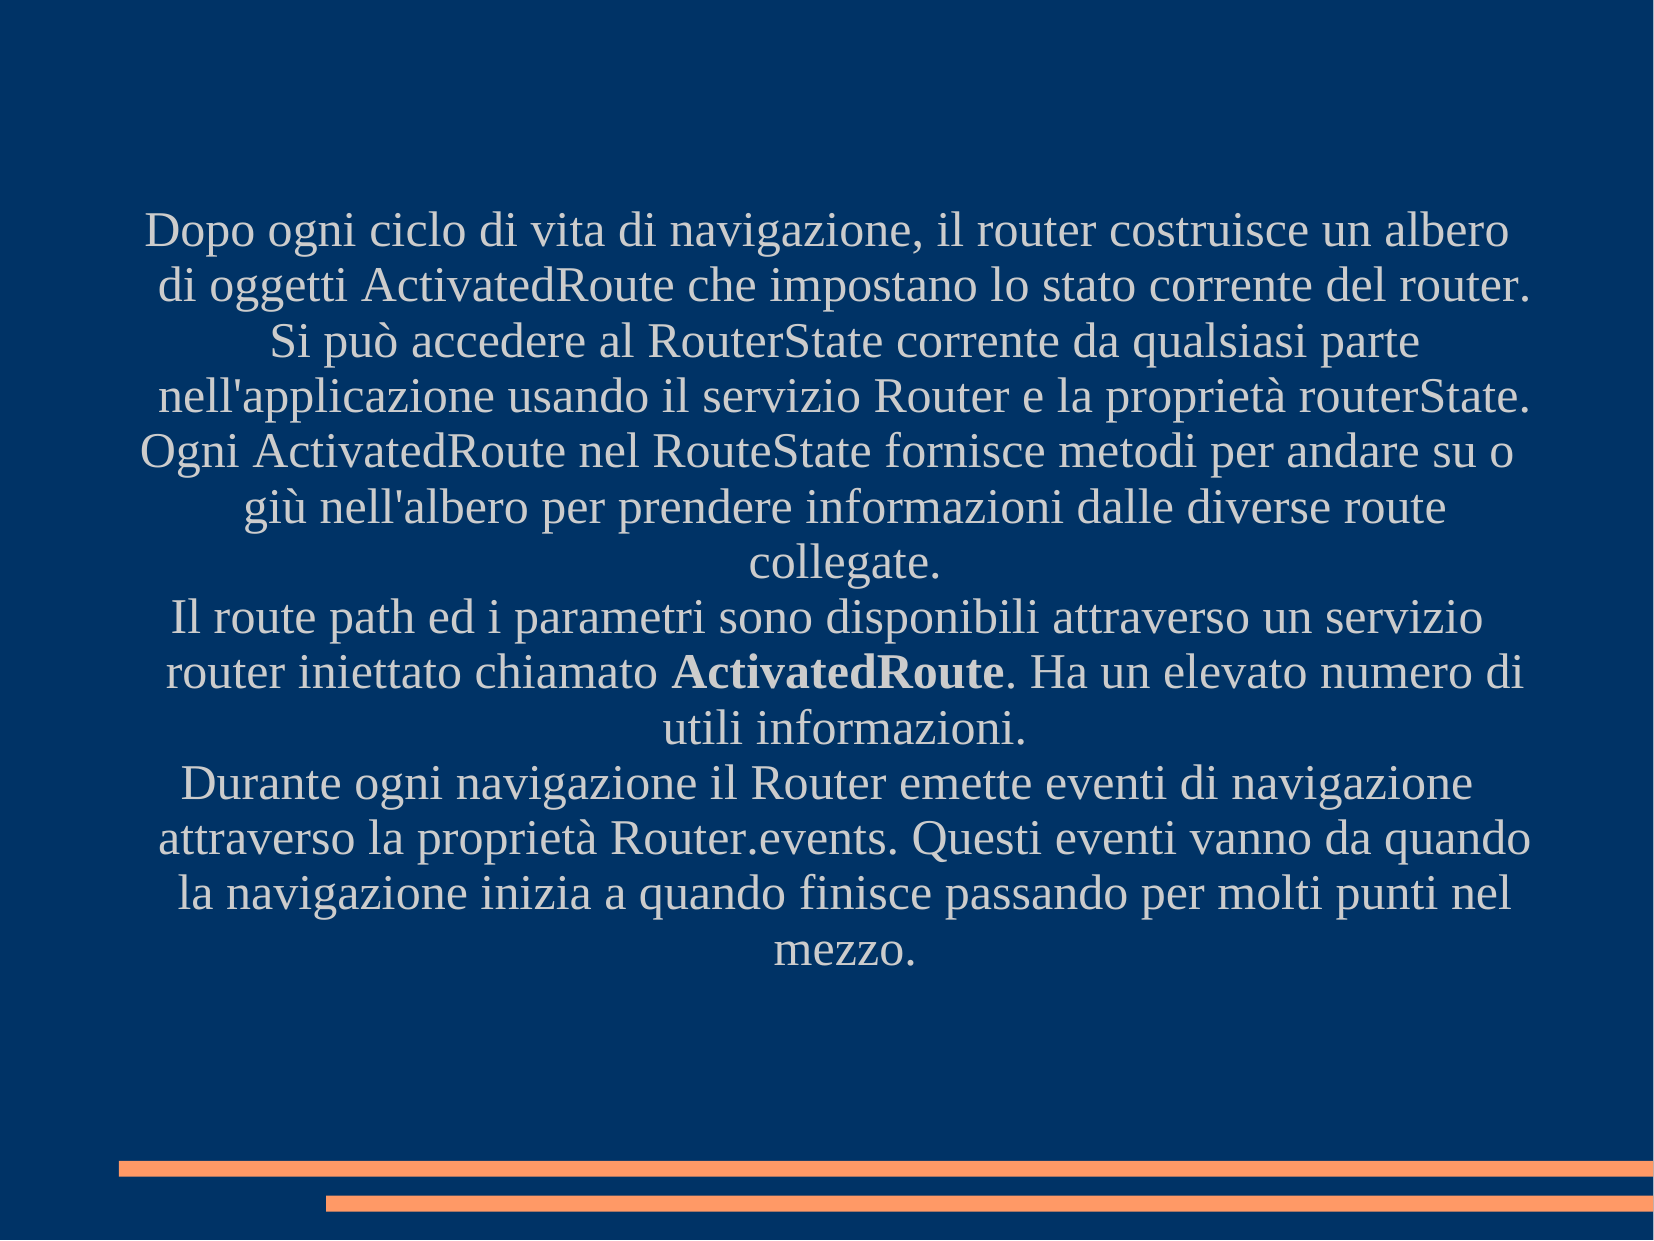

# Dopo ogni ciclo di vita di navigazione, il router costruisce un albero di oggetti ActivatedRoute che impostano lo stato corrente del router. Si può accedere al RouterState corrente da qualsiasi parte nell'applicazione usando il servizio Router e la proprietà routerState.
Ogni ActivatedRoute nel RouteState fornisce metodi per andare su o giù nell'albero per prendere informazioni dalle diverse route collegate.
Il route path ed i parametri sono disponibili attraverso un servizio router iniettato chiamato ActivatedRoute. Ha un elevato numero di utili informazioni.
Durante ogni navigazione il Router emette eventi di navigazione attraverso la proprietà Router.events. Questi eventi vanno da quando la navigazione inizia a quando finisce passando per molti punti nel mezzo.